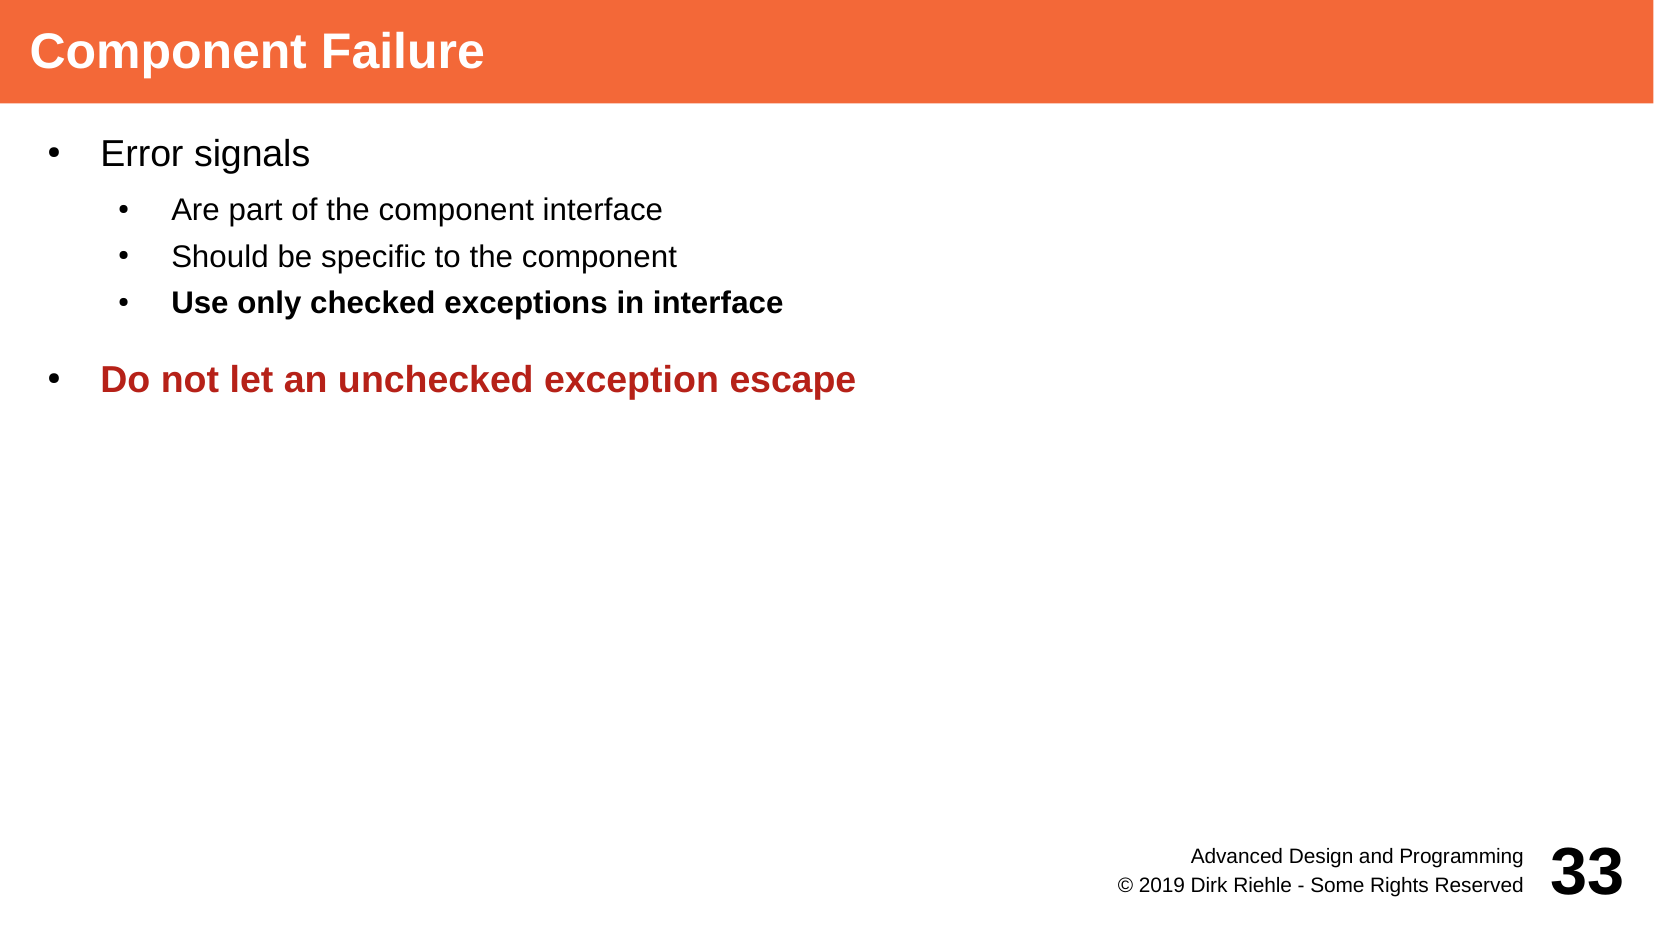

# Component Failure
Error signals
Are part of the component interface
Should be specific to the component
Use only checked exceptions in interface
Do not let an unchecked exception escape
Advanced Design and Programming
33
© 2019 Dirk Riehle - Some Rights Reserved